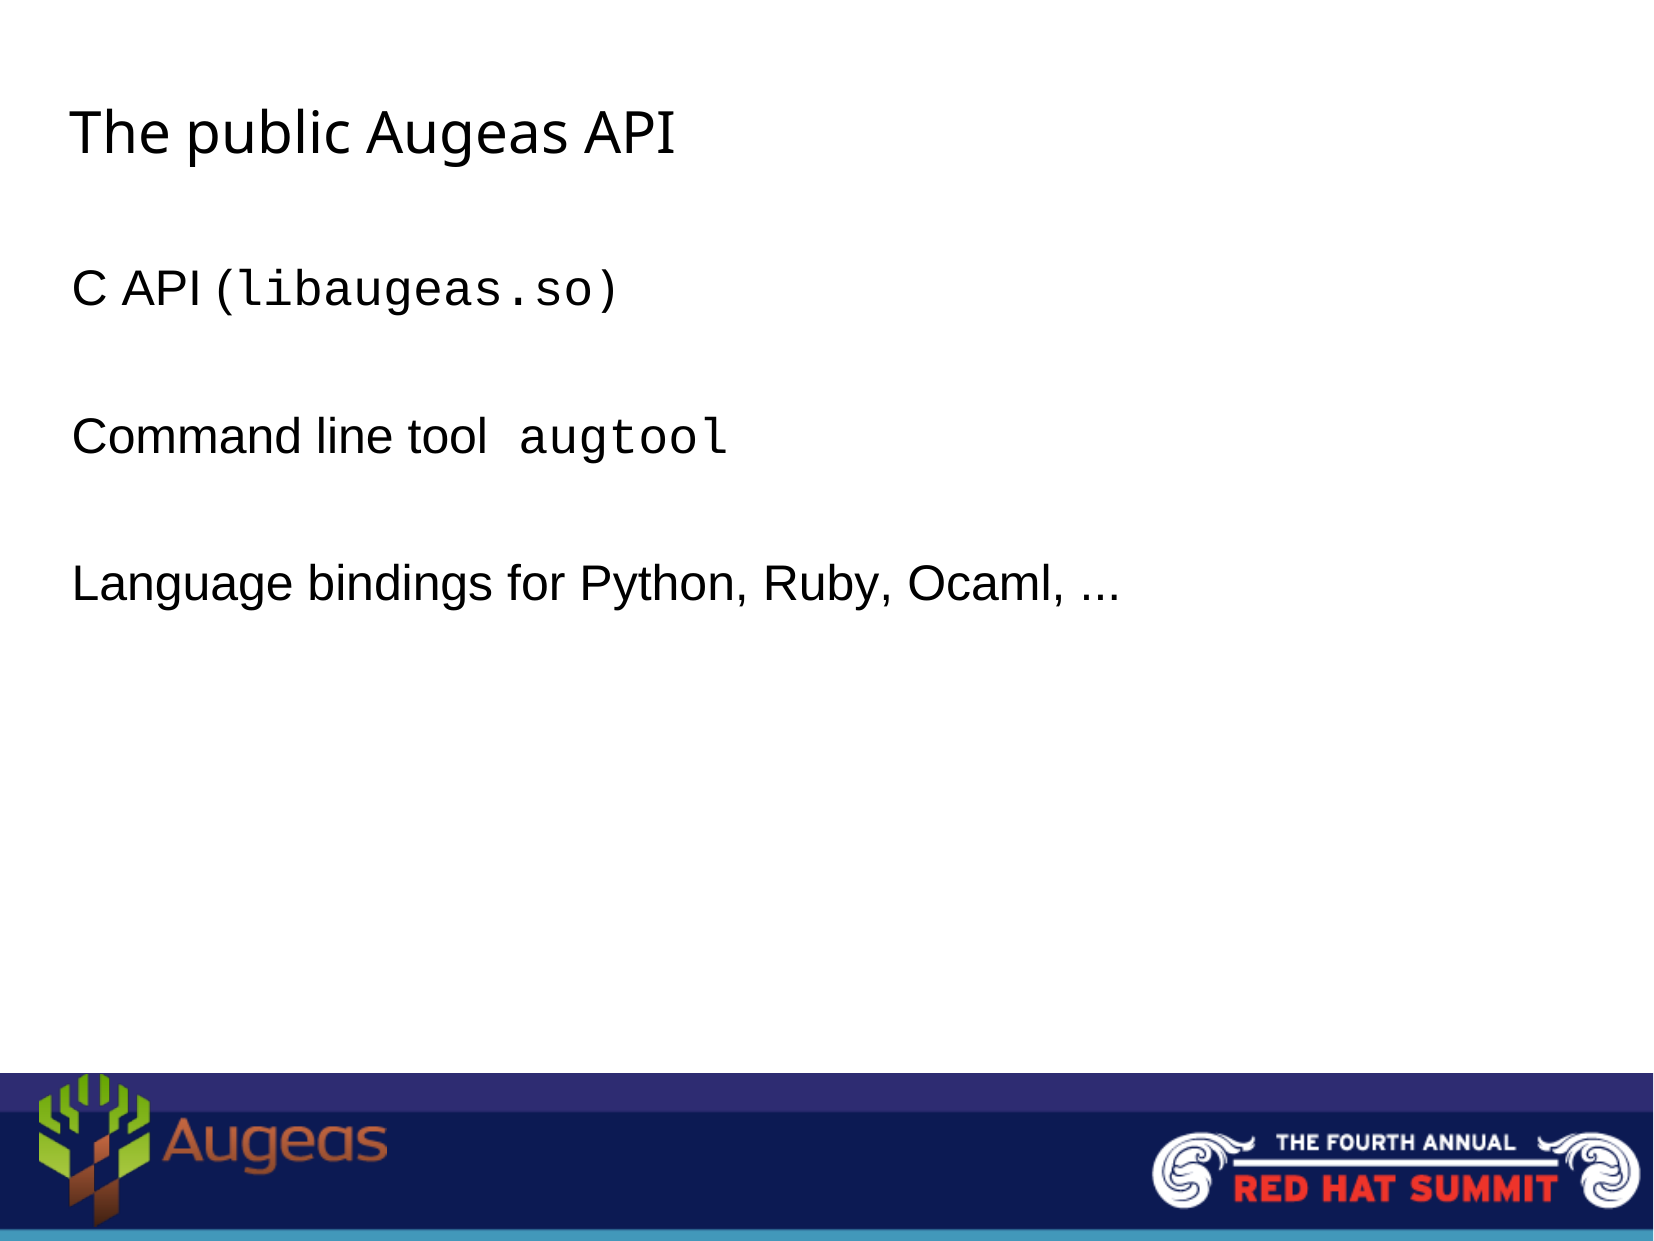

# The public Augeas API
C API (libaugeas.so)
Command line tool augtool
Language bindings for Python, Ruby, Ocaml, ...